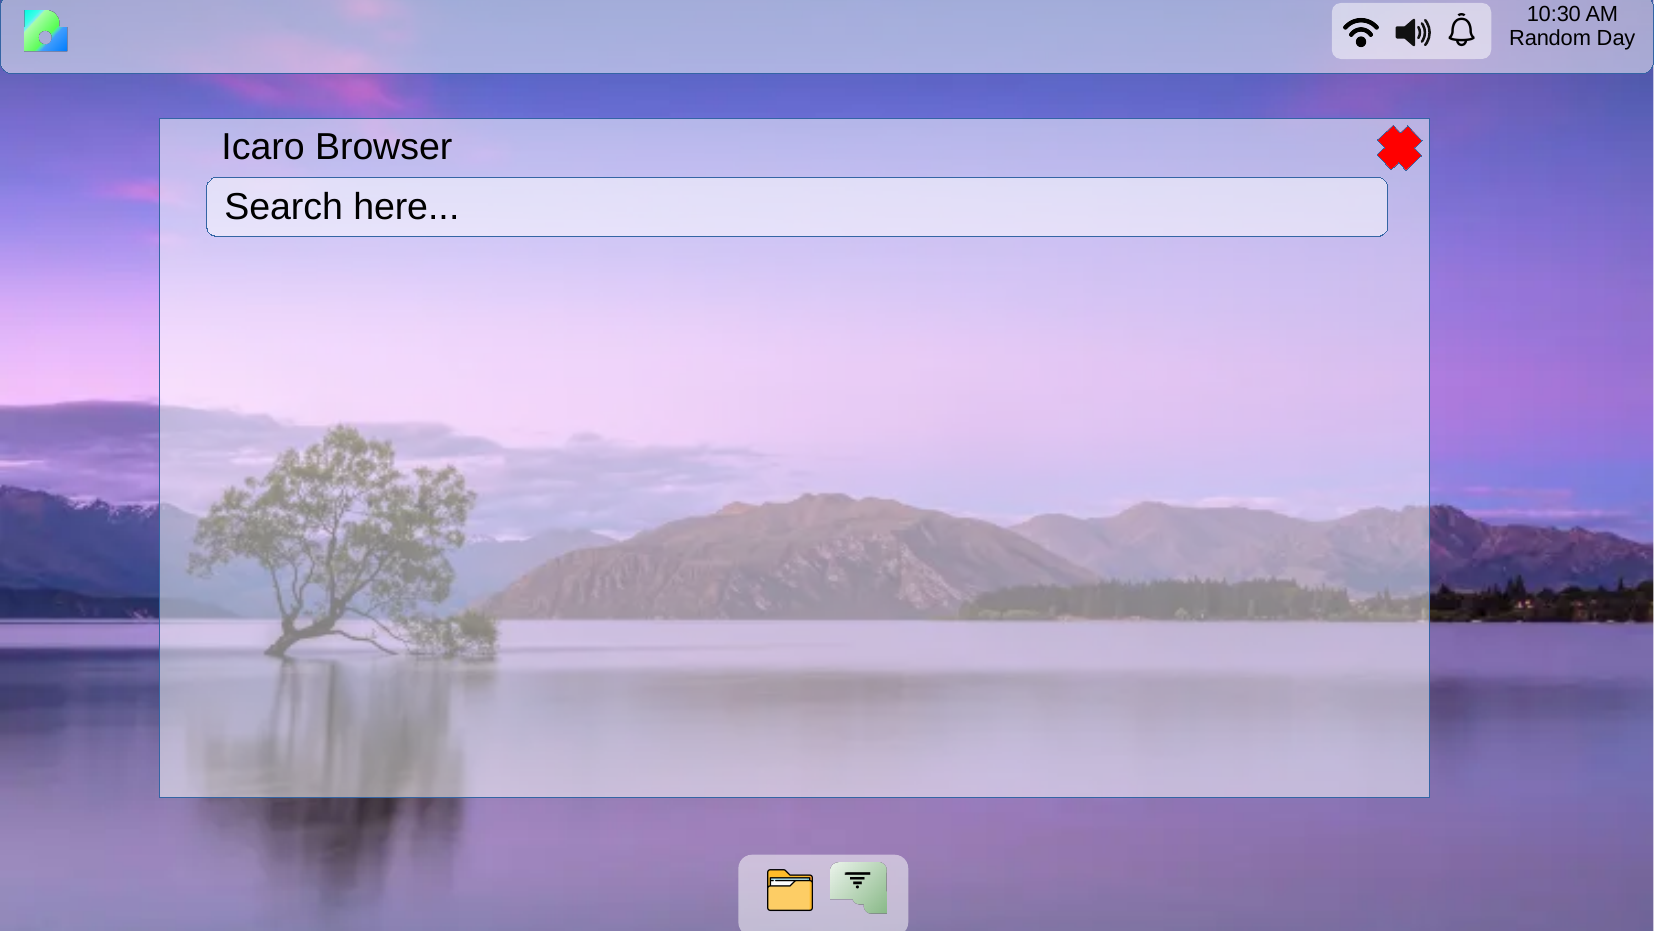

10:30 AM
Random Day
Icaro Browser
Search here...